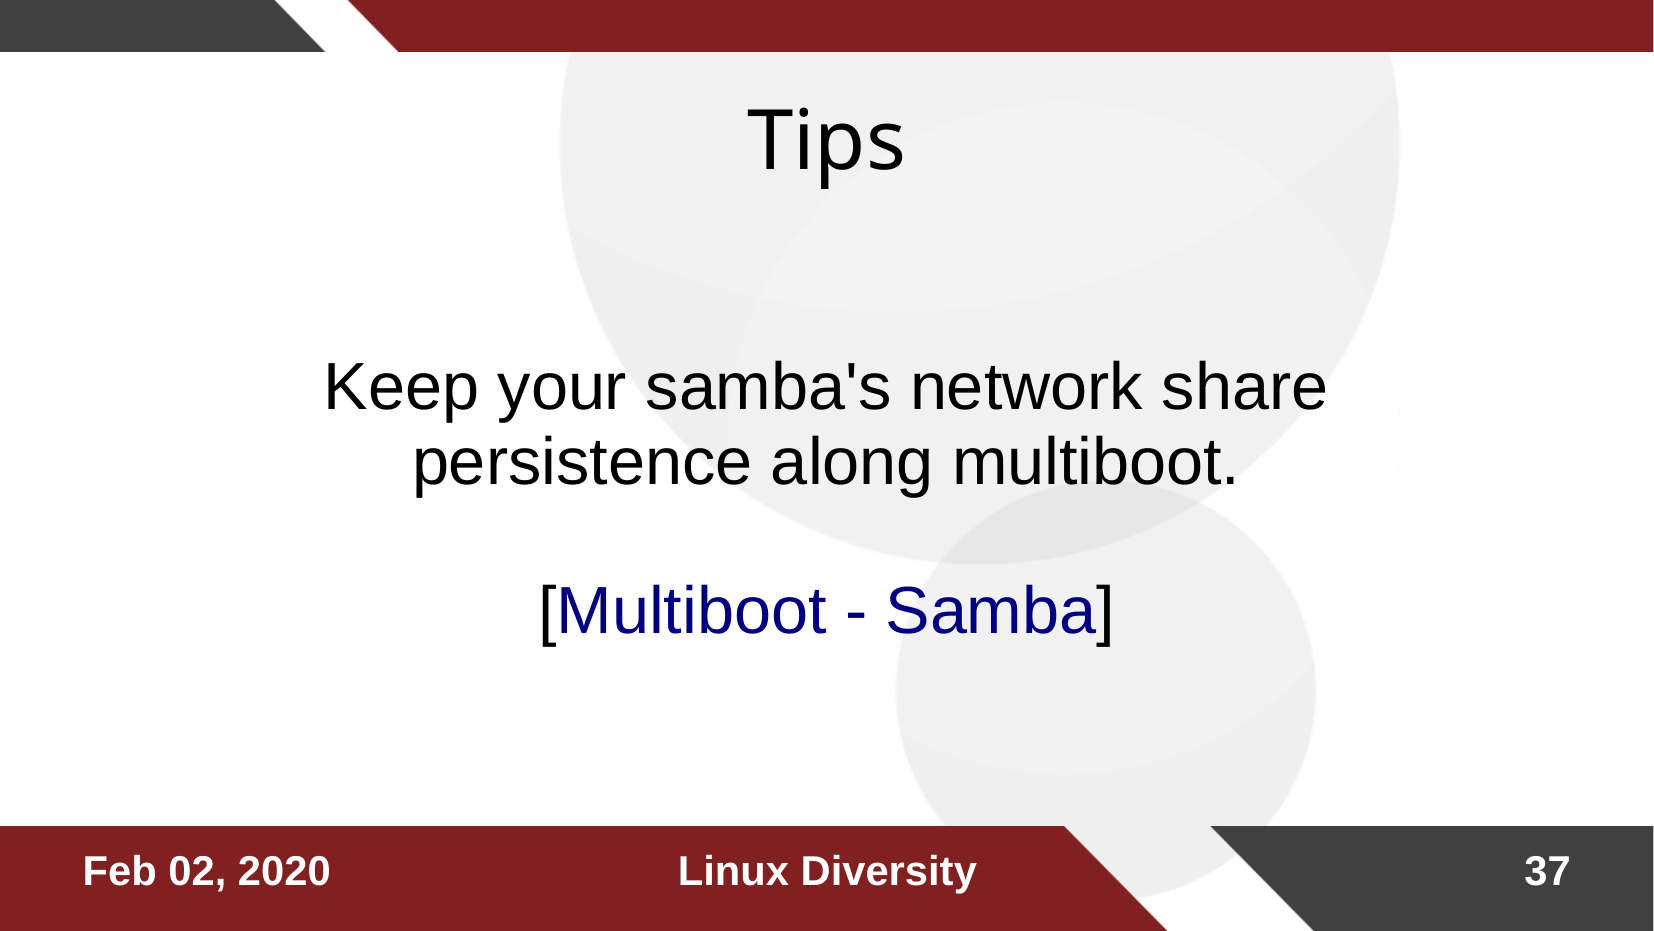

# Tips
Keep your samba's network share
persistence along multiboot.
[Multiboot - Samba]
Feb 02, 2020
Linux Diversity
37